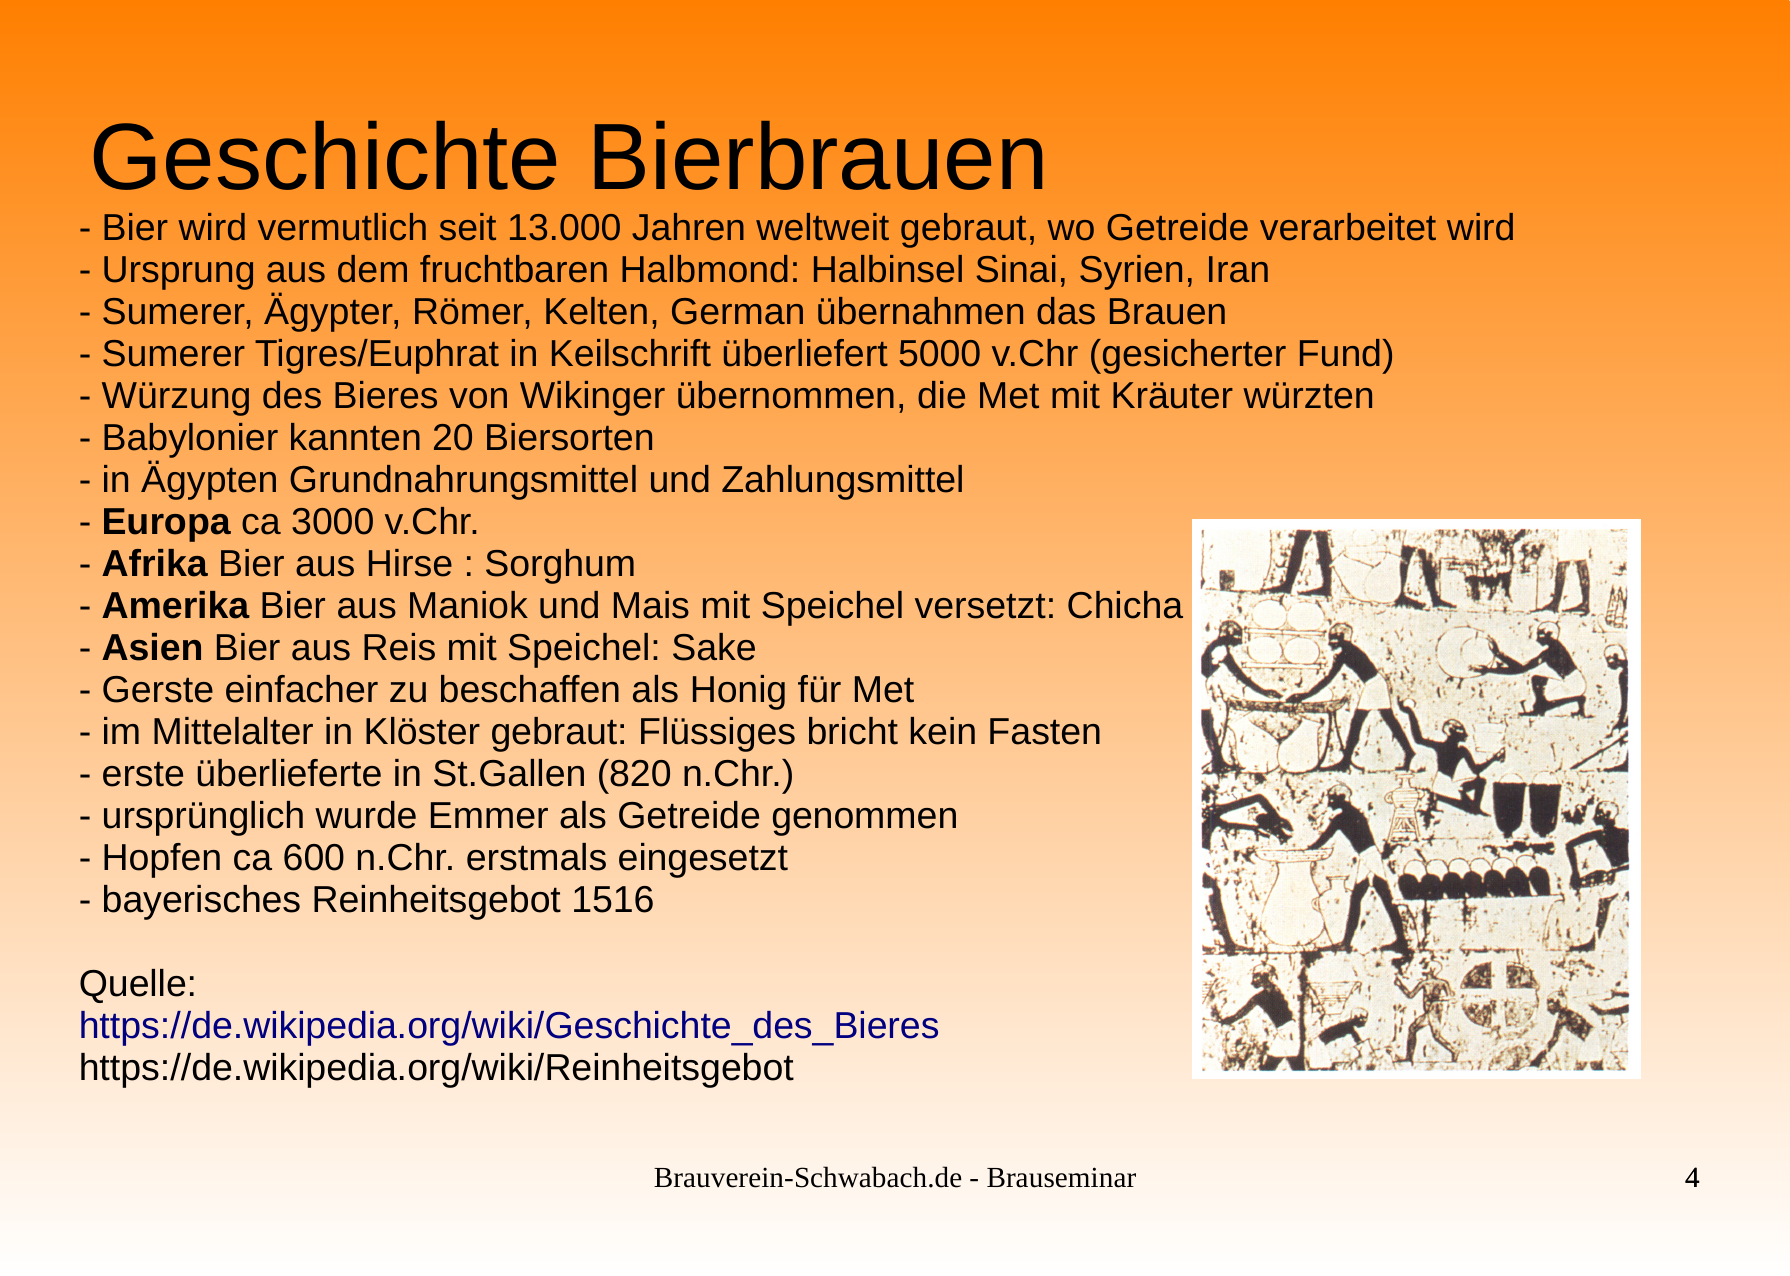

# Geschichte Bierbrauen
- Bier wird vermutlich seit 13.000 Jahren weltweit gebraut, wo Getreide verarbeitet wird
- Ursprung aus dem fruchtbaren Halbmond: Halbinsel Sinai, Syrien, Iran
- Sumerer, Ägypter, Römer, Kelten, German übernahmen das Brauen
- Sumerer Tigres/Euphrat in Keilschrift überliefert 5000 v.Chr (gesicherter Fund)
- Würzung des Bieres von Wikinger übernommen, die Met mit Kräuter würzten
- Babylonier kannten 20 Biersorten
- in Ägypten Grundnahrungsmittel und Zahlungsmittel
- Europa ca 3000 v.Chr.
- Afrika Bier aus Hirse : Sorghum
- Amerika Bier aus Maniok und Mais mit Speichel versetzt: Chicha
- Asien Bier aus Reis mit Speichel: Sake
- Gerste einfacher zu beschaffen als Honig für Met
- im Mittelalter in Klöster gebraut: Flüssiges bricht kein Fasten
- erste überlieferte in St.Gallen (820 n.Chr.)
- ursprünglich wurde Emmer als Getreide genommen
- Hopfen ca 600 n.Chr. erstmals eingesetzt
- bayerisches Reinheitsgebot 1516
Quelle:
https://de.wikipedia.org/wiki/Geschichte_des_Bieres
https://de.wikipedia.org/wiki/Reinheitsgebot
Brauverein-Schwabach.de - Brauseminar
4